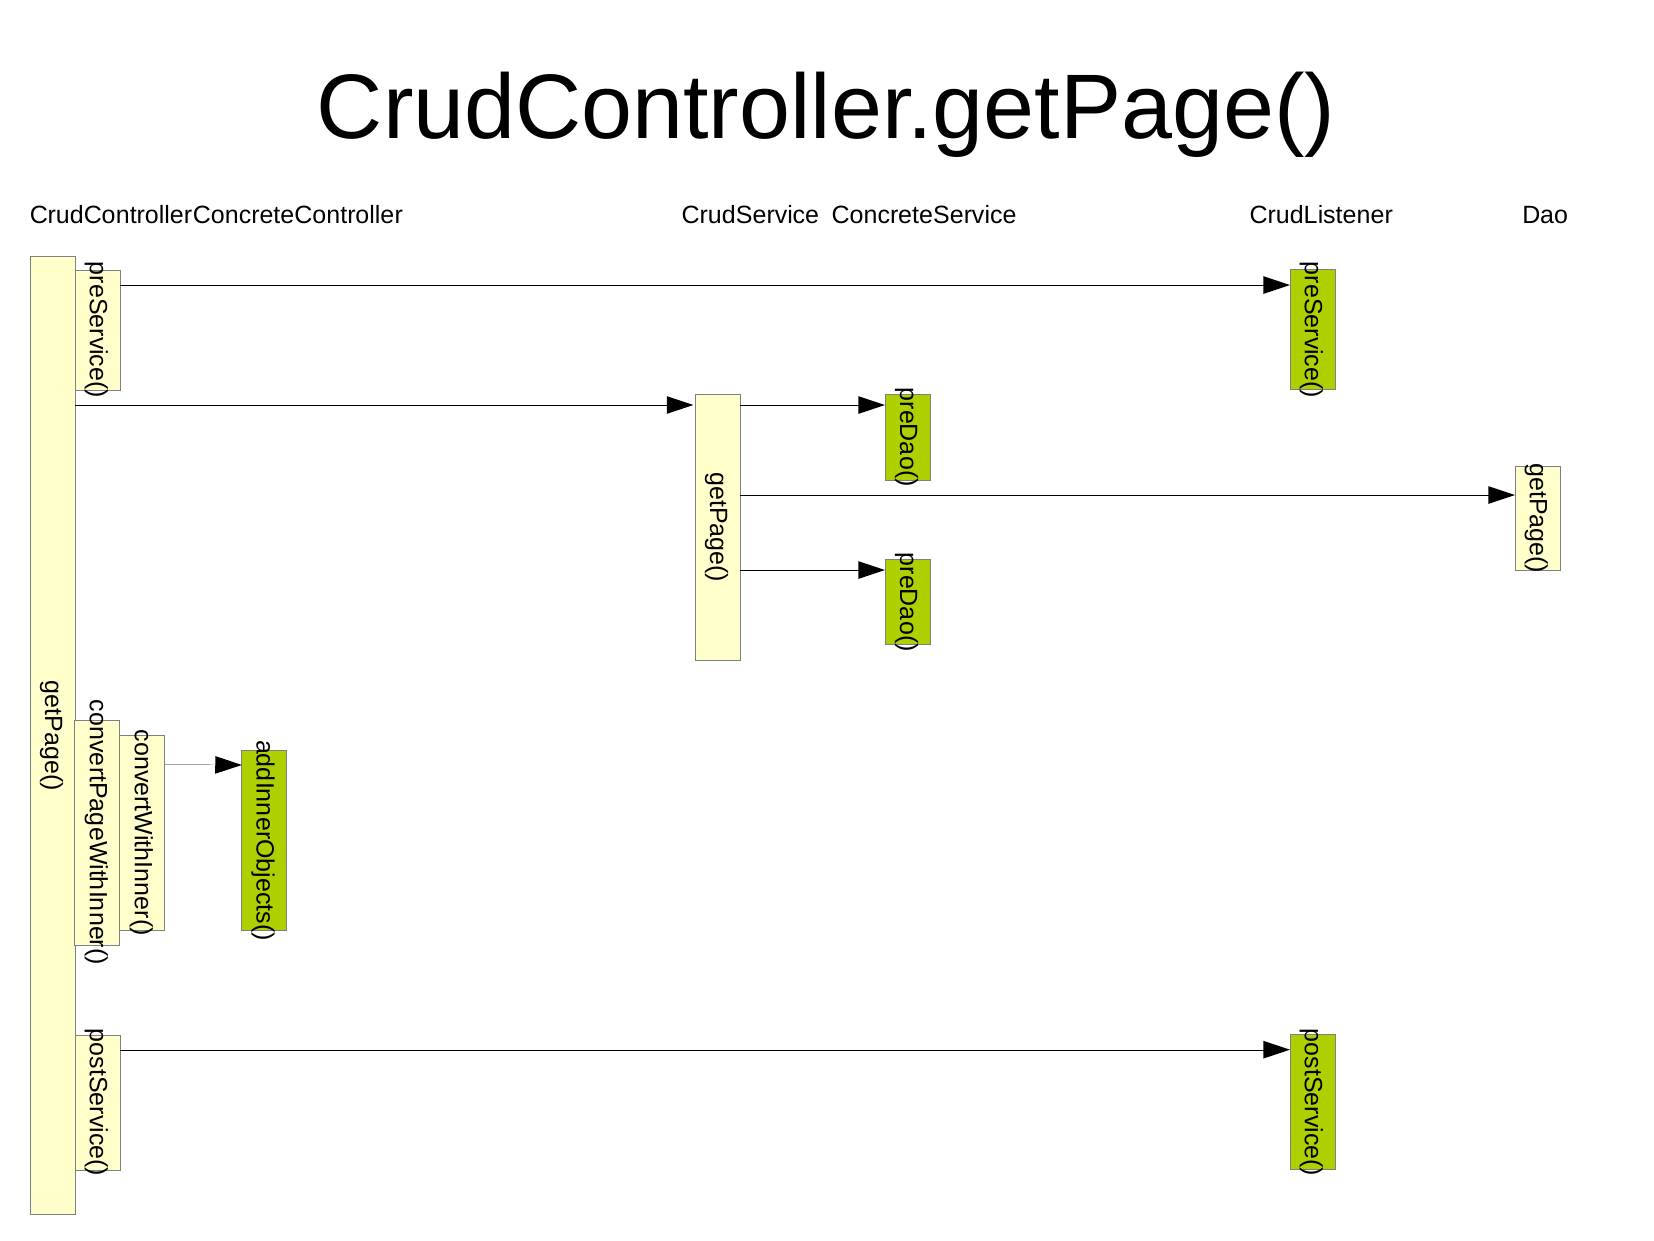

# CrudController.getPage()
CrudController
ConcreteController
CrudService
ConcreteService
CrudListener
Dao
preService()
preService()
preDao()
getPage()
getPage()
preDao()
getPage()
convertPageWithInner()
convertWithInner()
addInnerObjects()
postService()
postService()